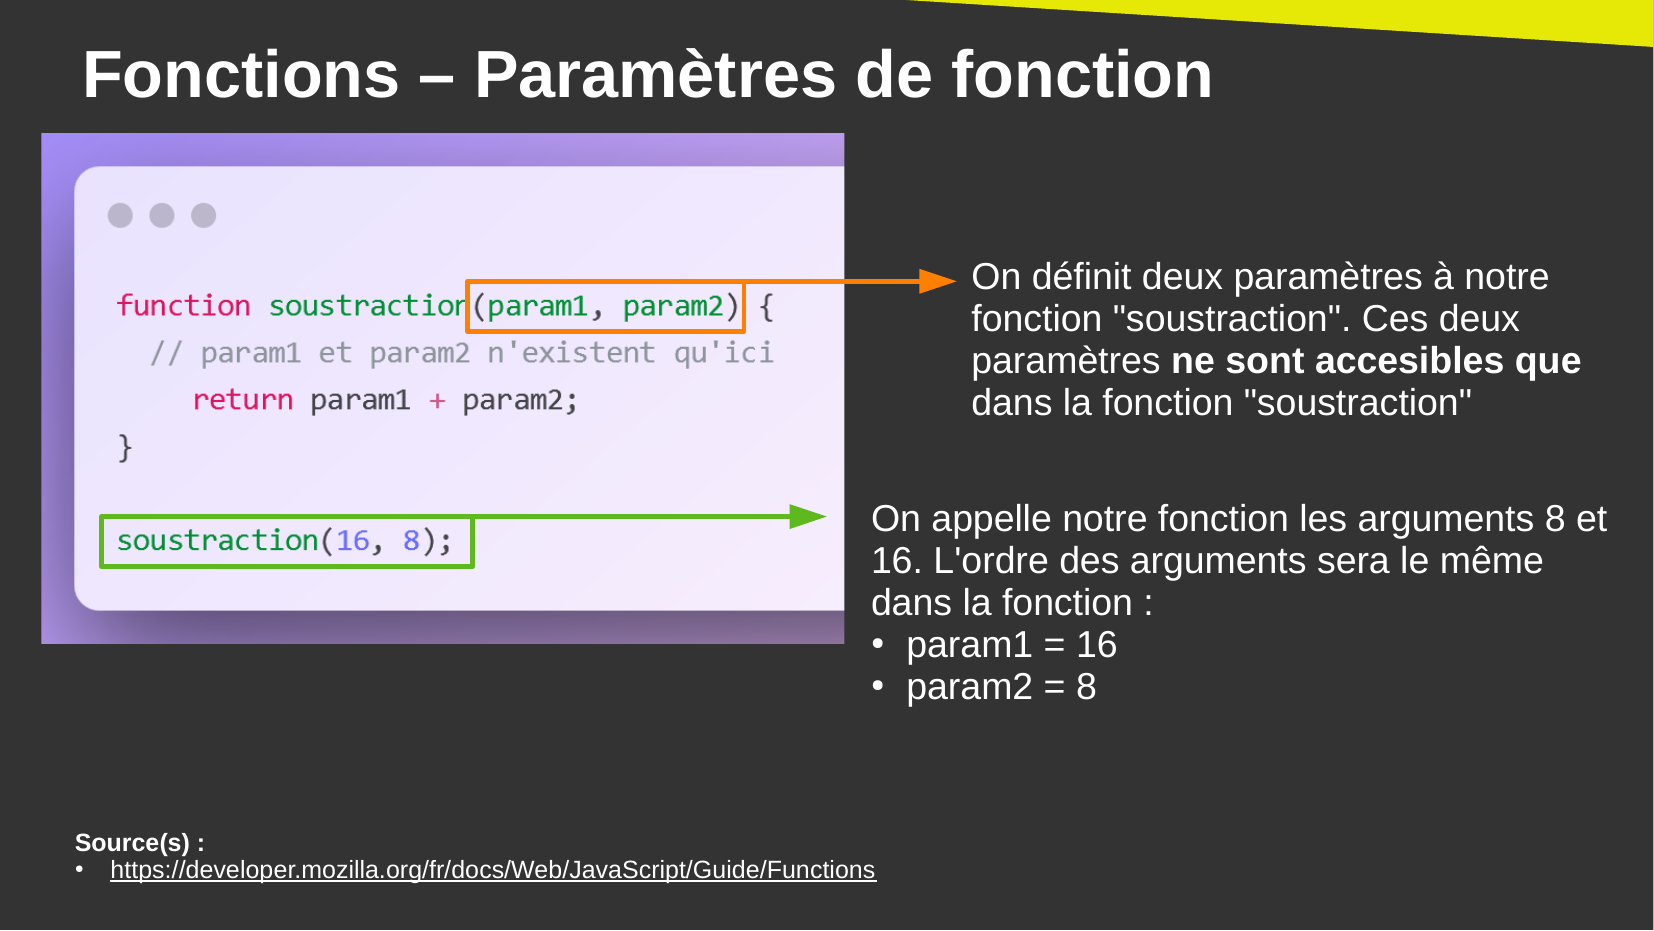

# Fonctions – Paramètres de fonction
On définit deux paramètres à notre fonction "soustraction". Ces deux paramètres ne sont accesibles que dans la fonction "soustraction"
On appelle notre fonction les arguments 8 et 16. L'ordre des arguments sera le même dans la fonction :
param1 = 16
param2 = 8
Source(s) :
https://developer.mozilla.org/fr/docs/Web/JavaScript/Guide/Functions